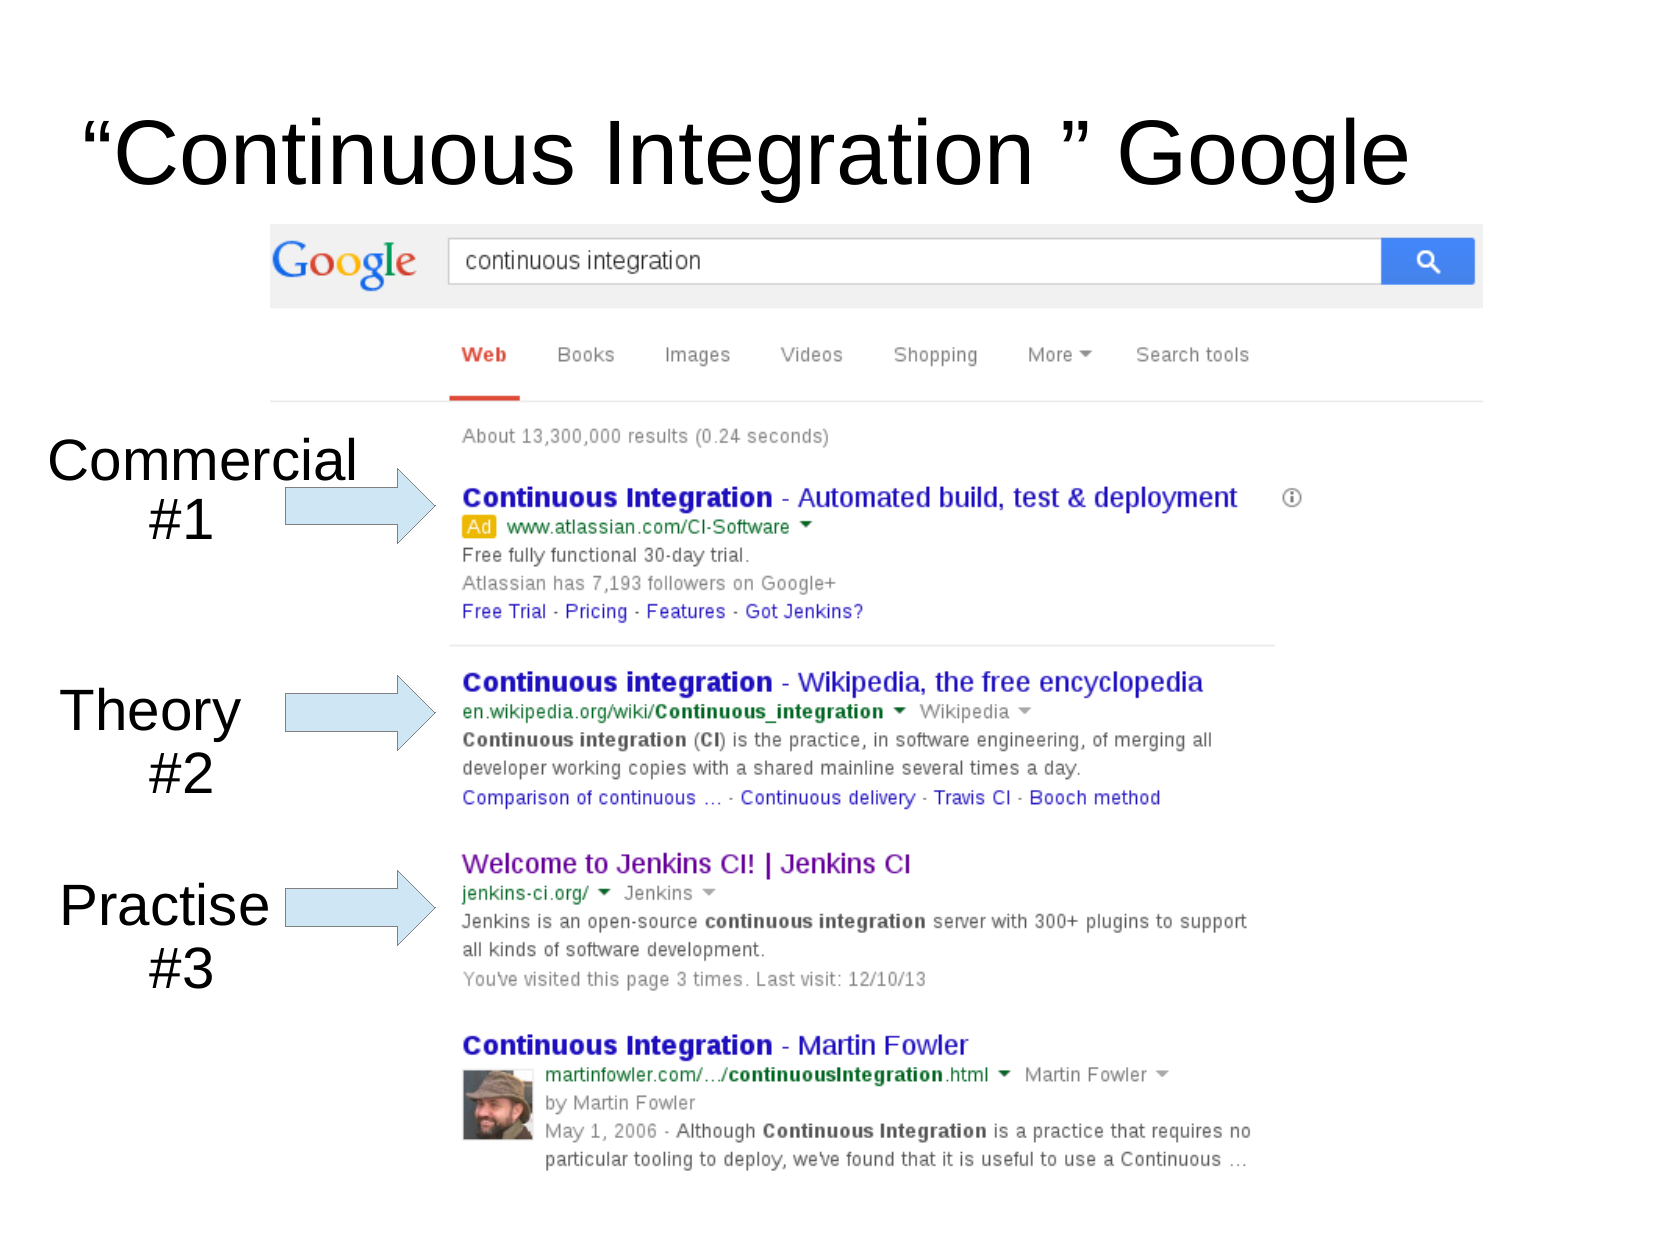

# “Continuous Integration ” Google
Commercial
#1
Theory
#2
Practise
#3